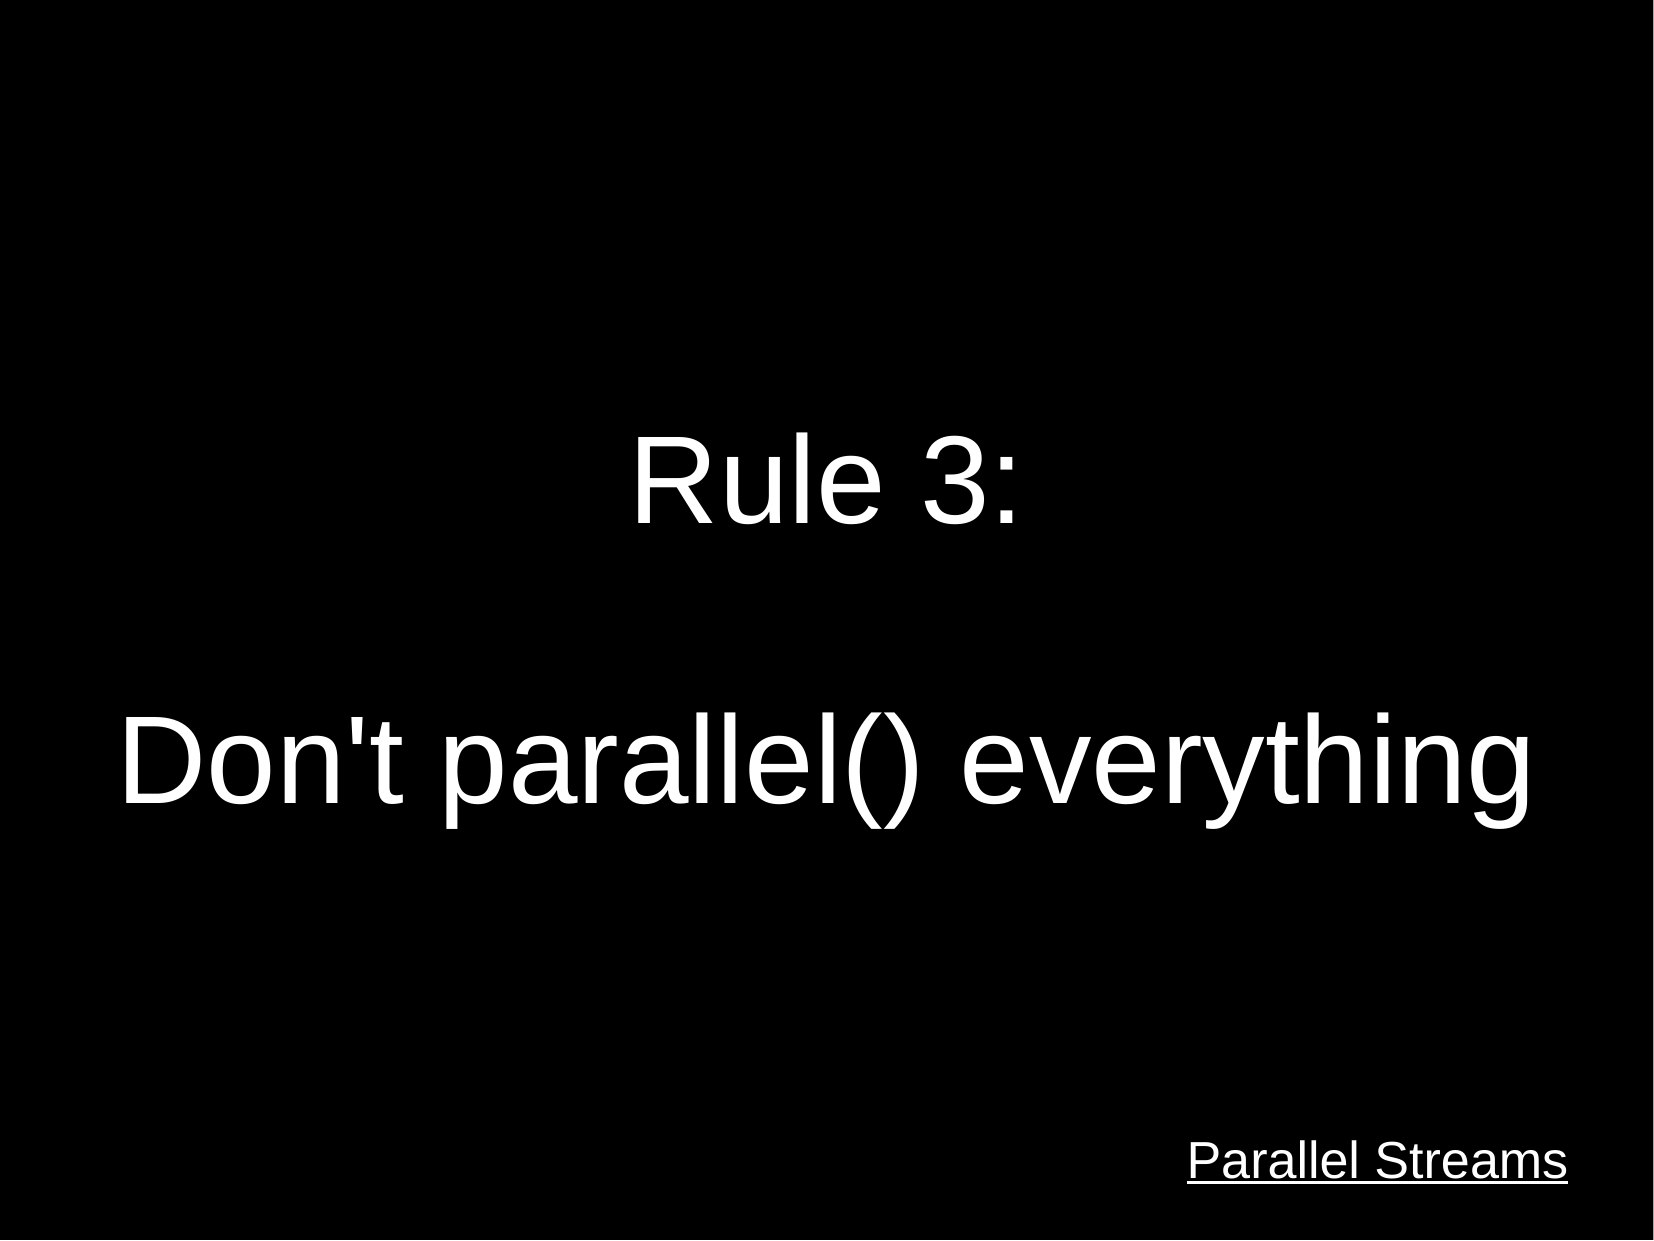

# Rule 3:
Don't parallel() everything
Parallel Streams